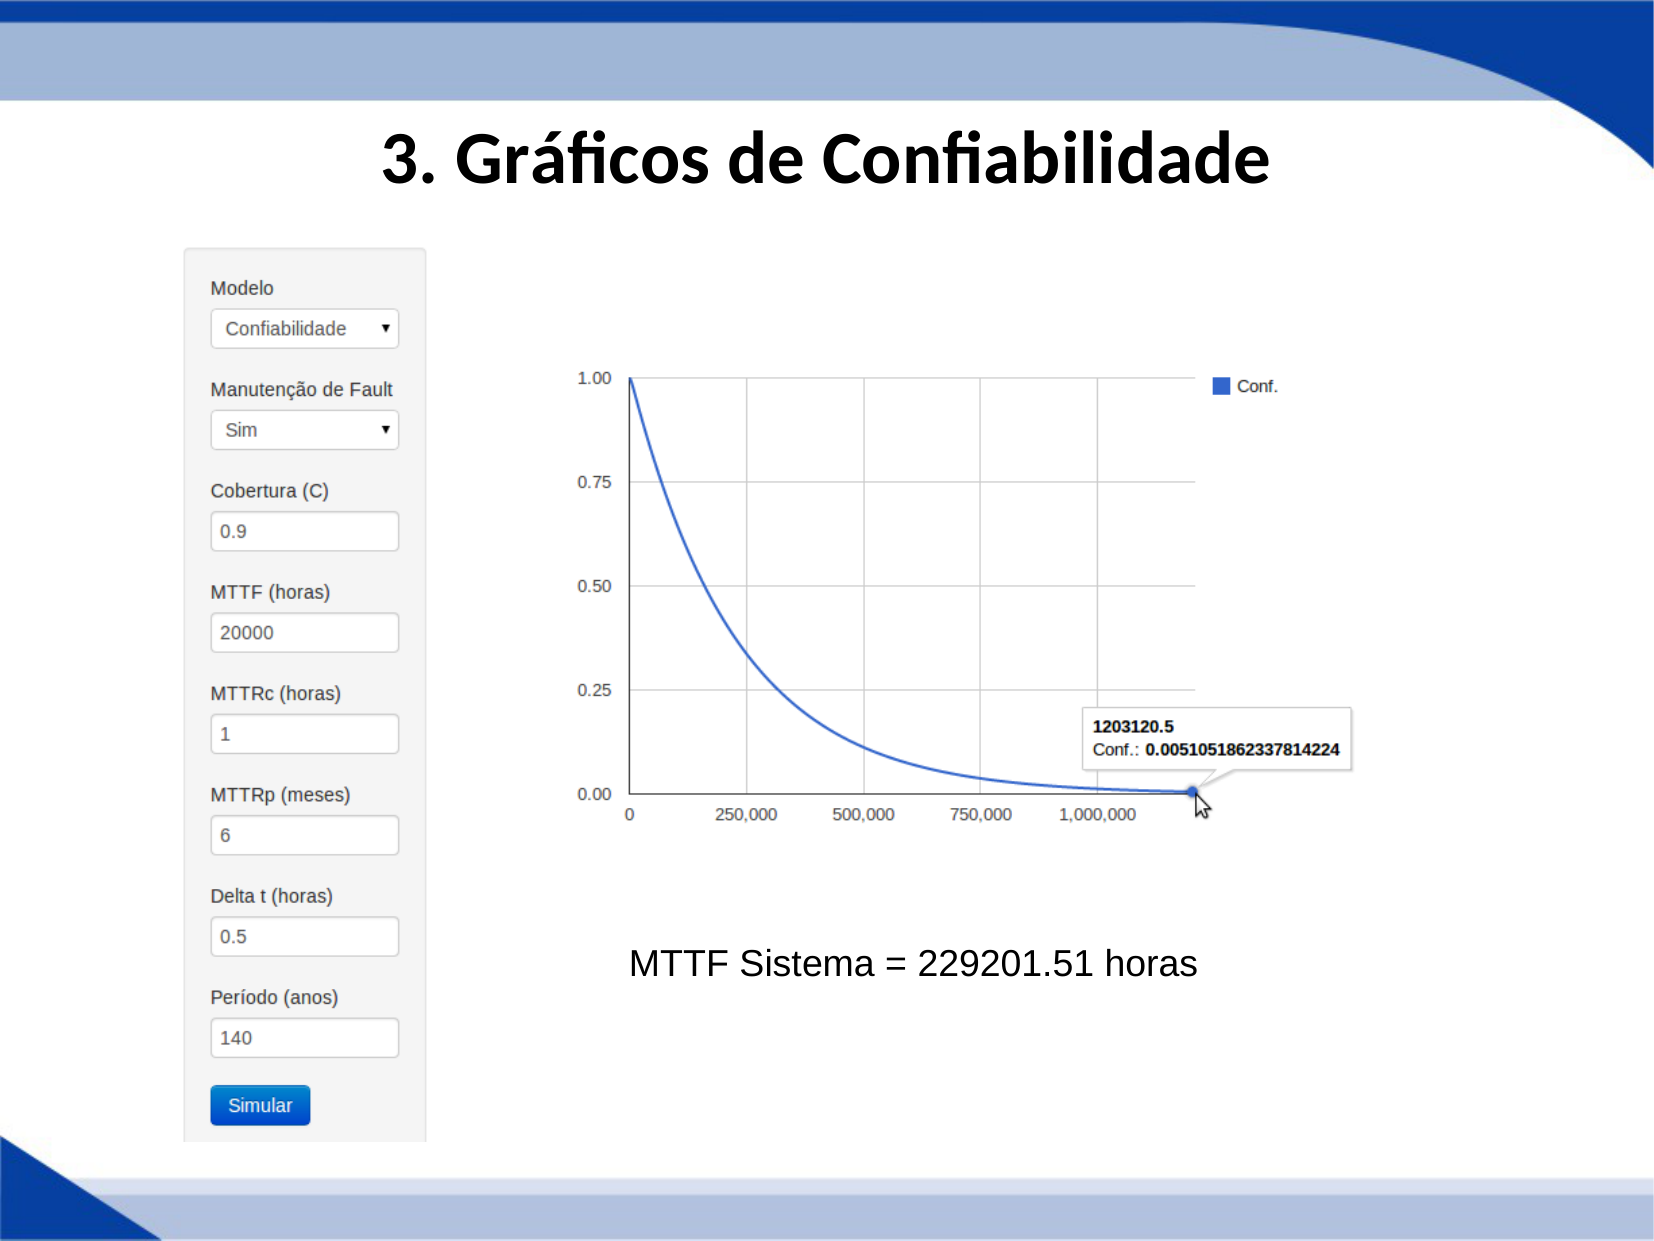

# 3. Gráficos de Confiabilidade
MTTF Sistema = 229201.51 horas